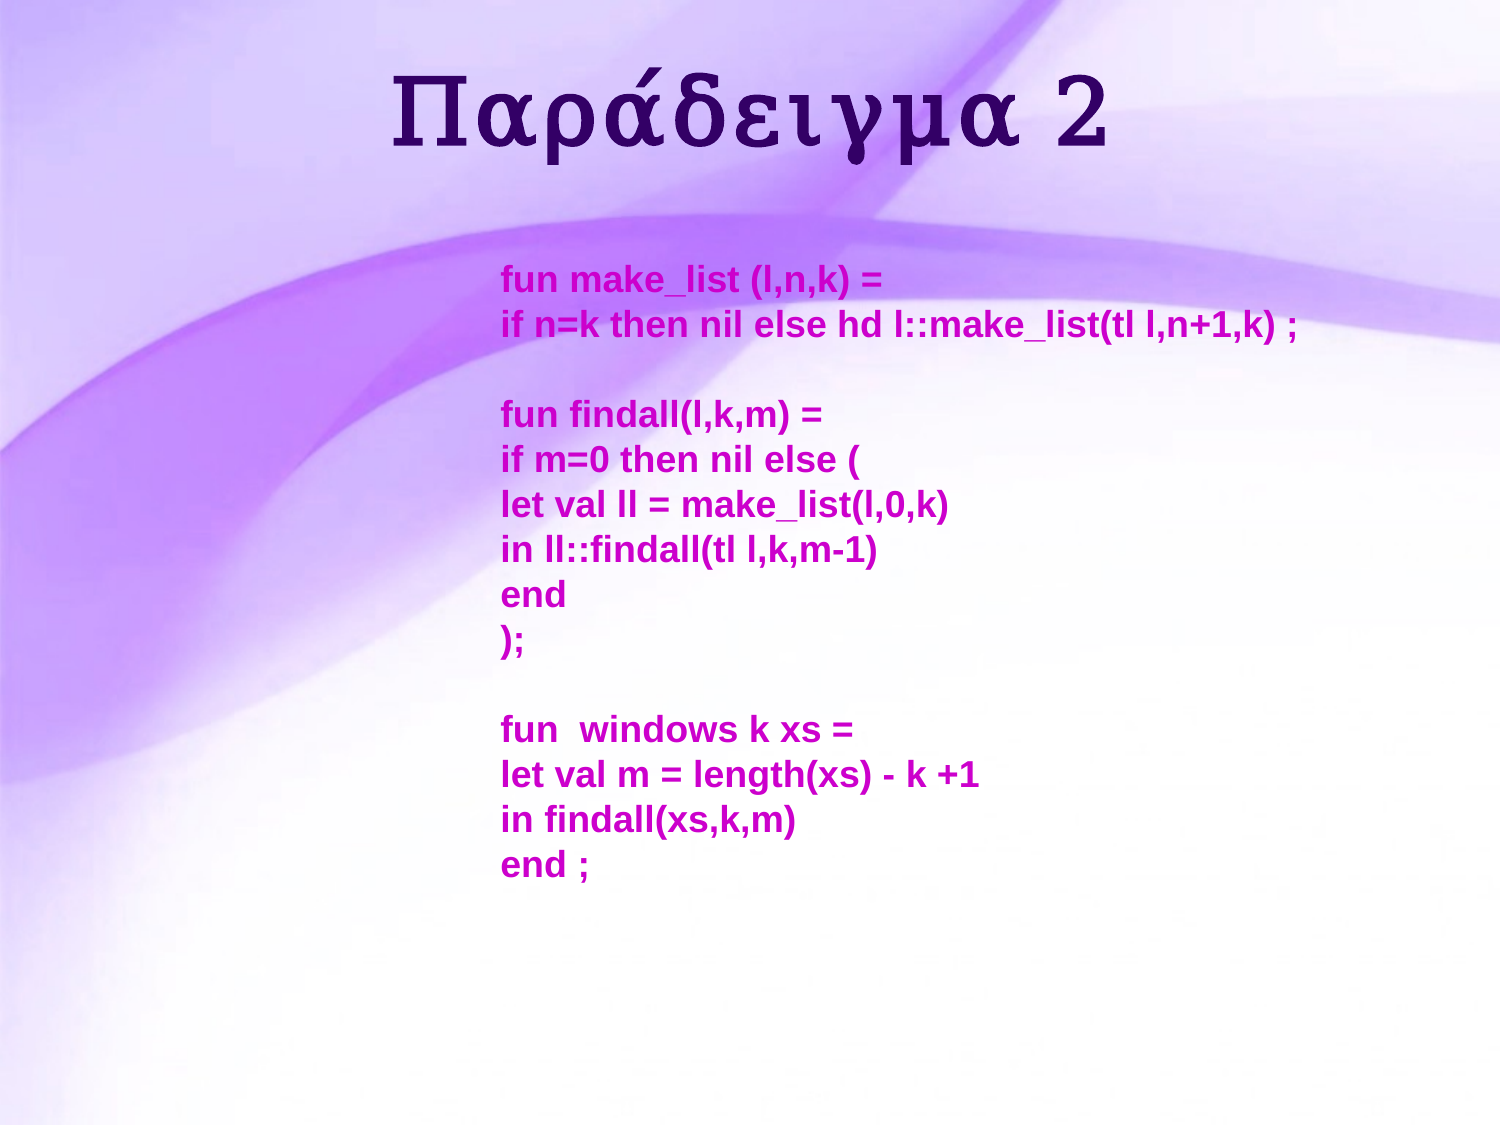

# Παράδειγμα 2
fun make_list (l,n,k) =
if n=k then nil else hd l::make_list(tl l,n+1,k) ;
fun findall(l,k,m) =
if m=0 then nil else (
let val ll = make_list(l,0,k)
in ll::findall(tl l,k,m-1)
end
);
fun windows k xs =
let val m = length(xs) - k +1
in findall(xs,k,m)
end ;